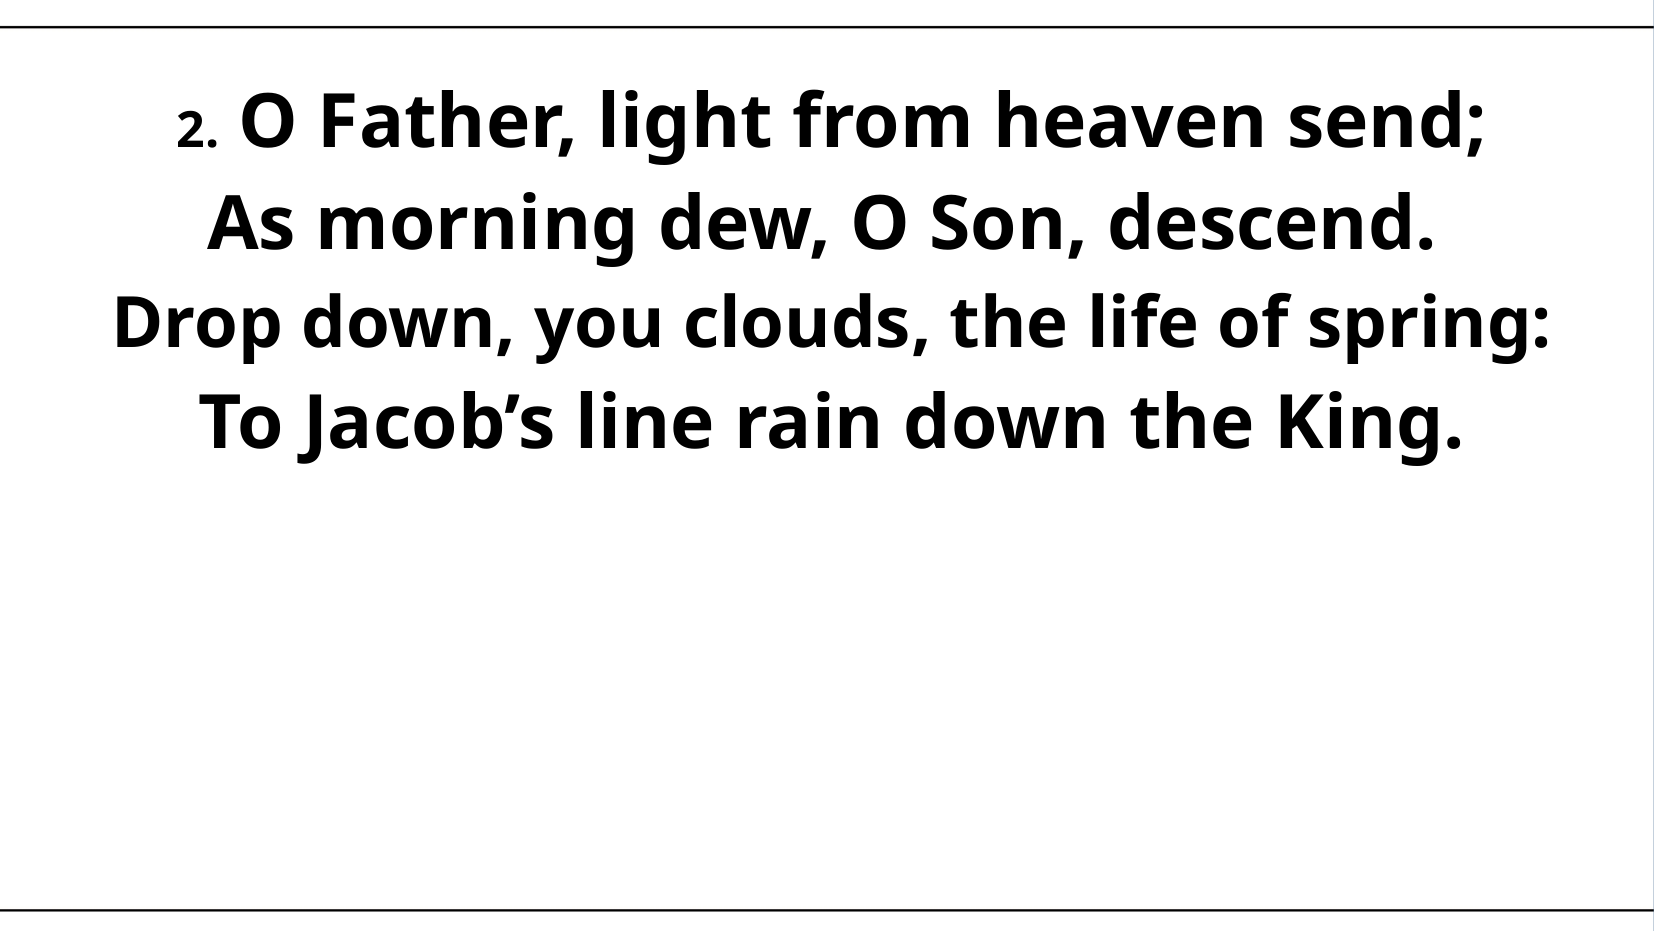

2. O Father, light from heaven send;
As morning dew, O Son, descend.
Drop down, you clouds, the life of spring:
To Jacob’s line rain down the King.